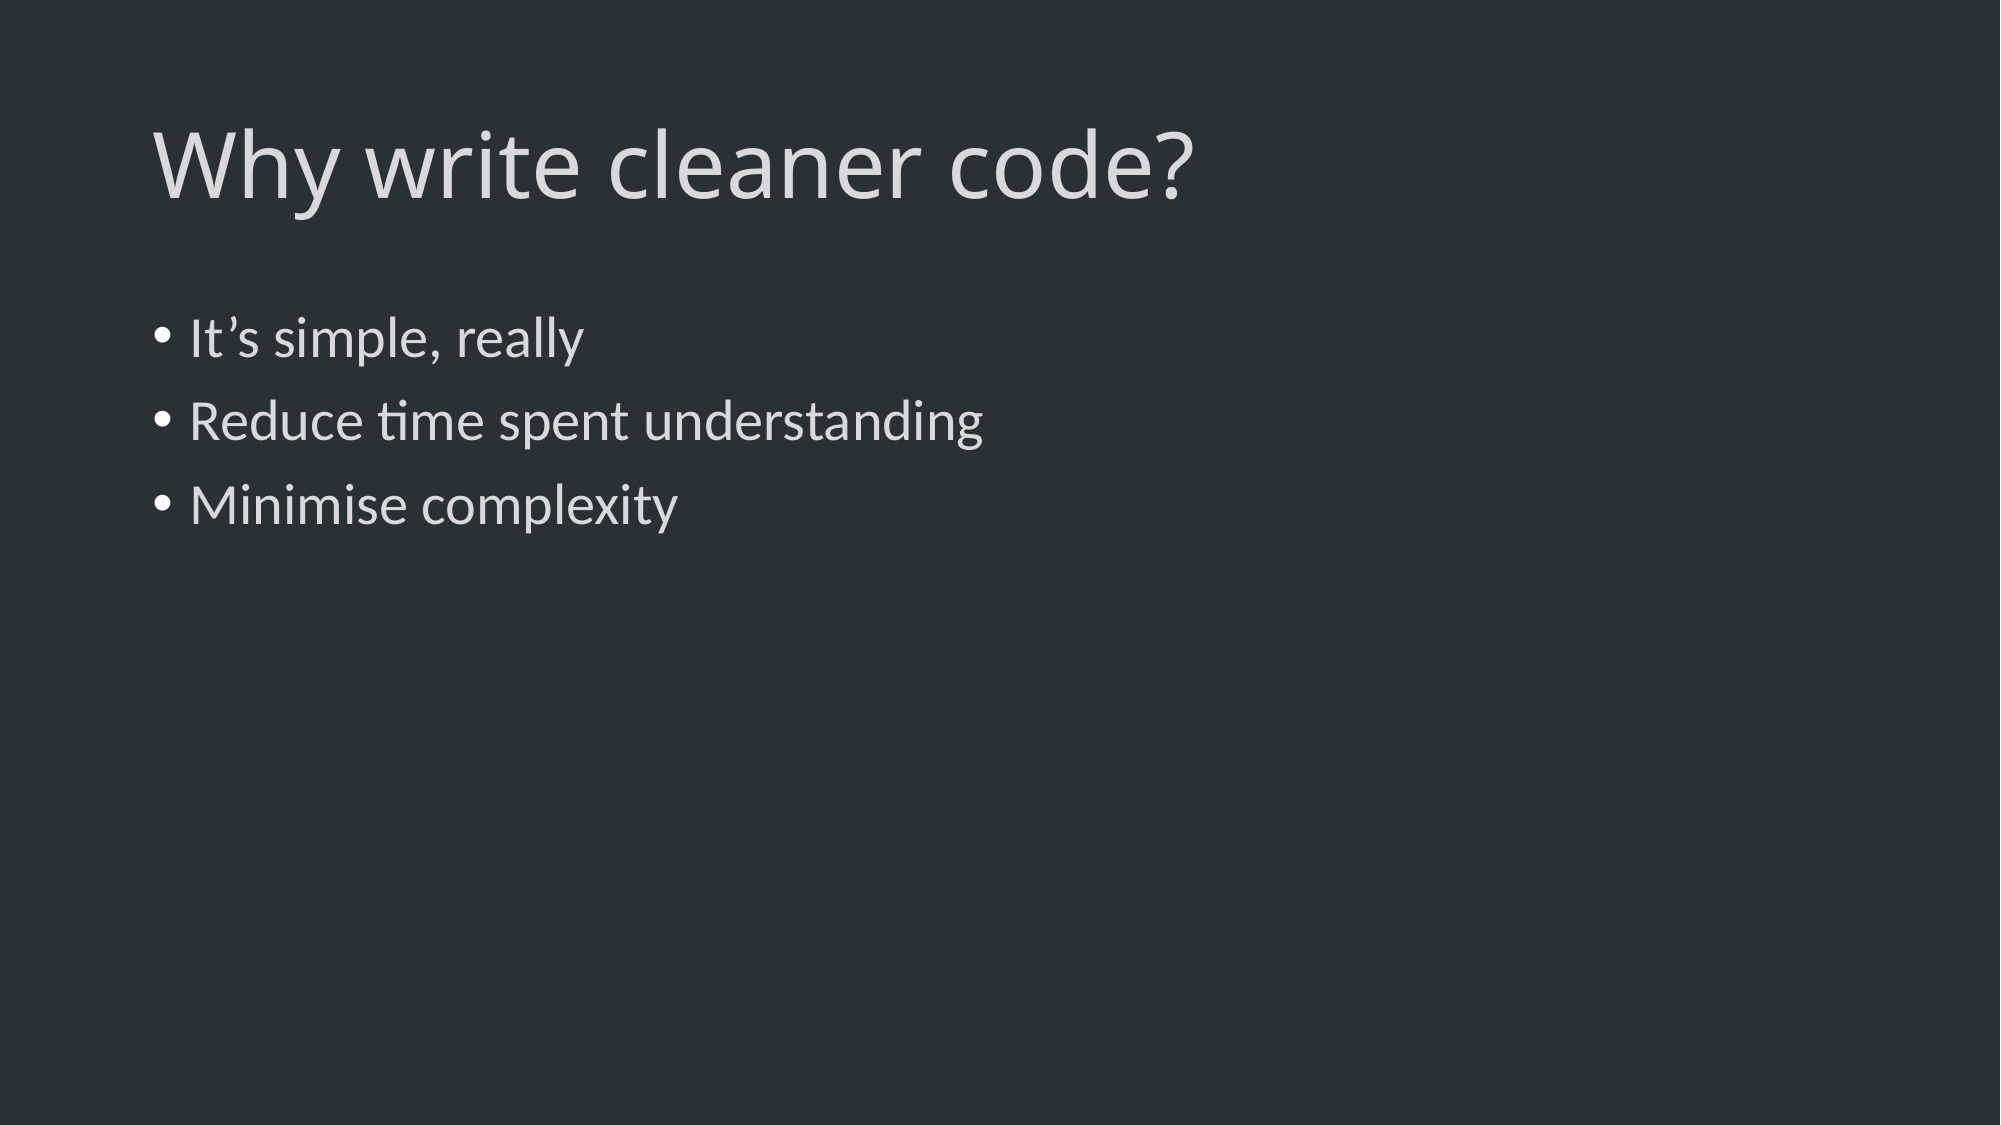

# Why write cleaner code?
It’s simple, really
Reduce time spent understanding
Minimise complexity